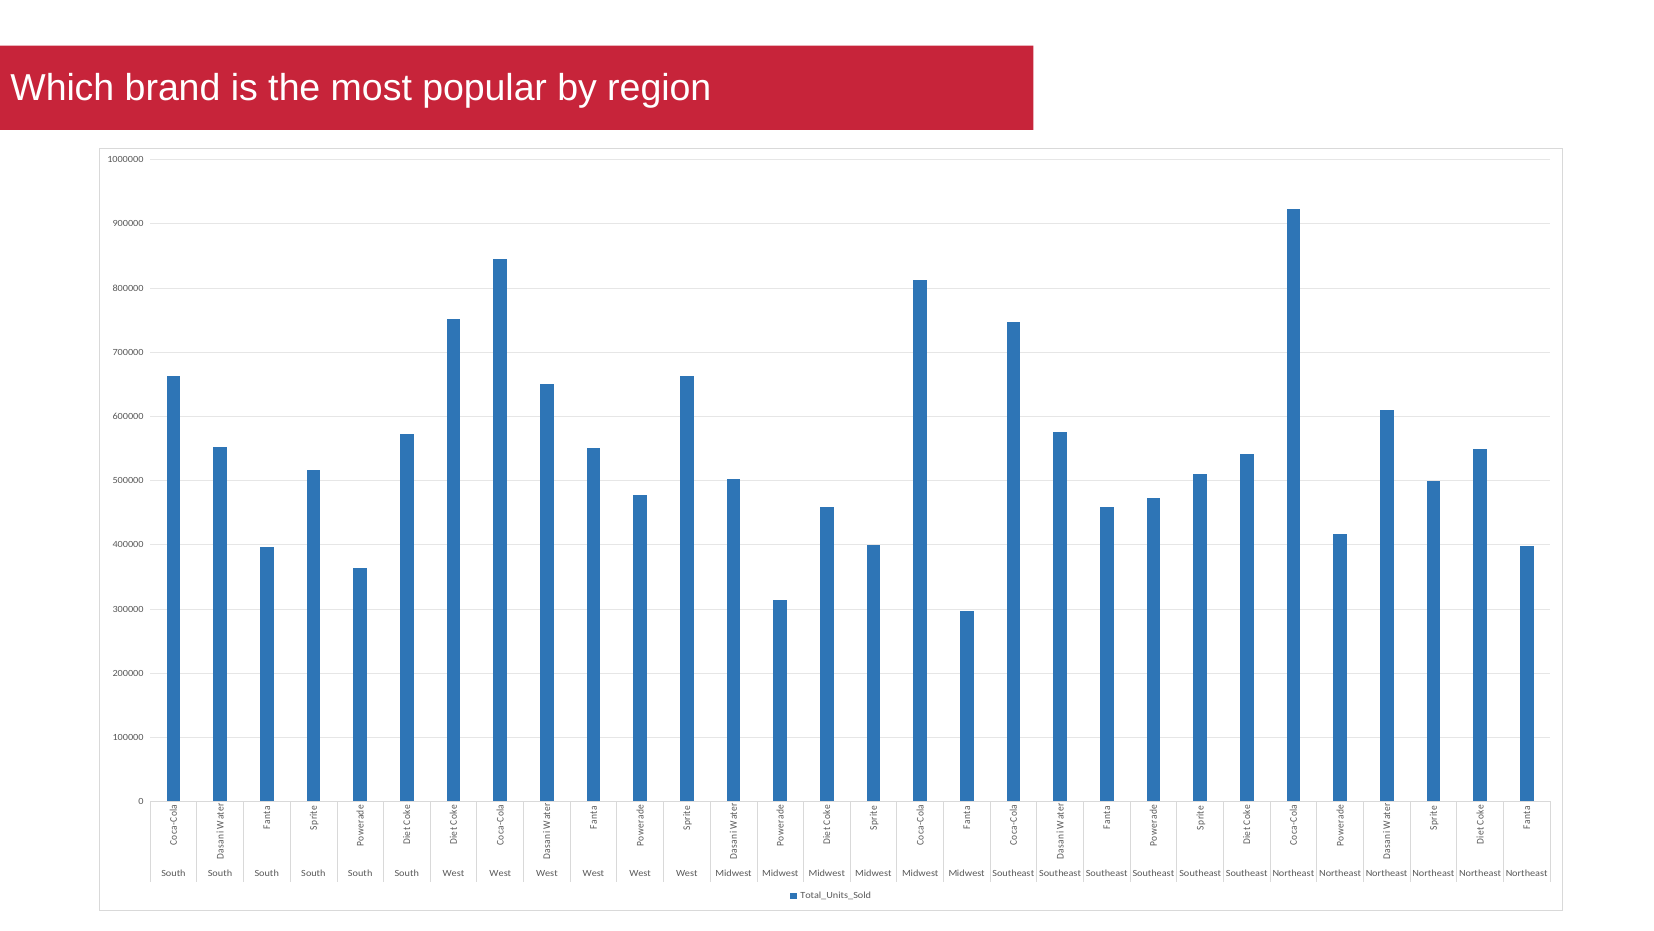

# Which brand is the most popular by region